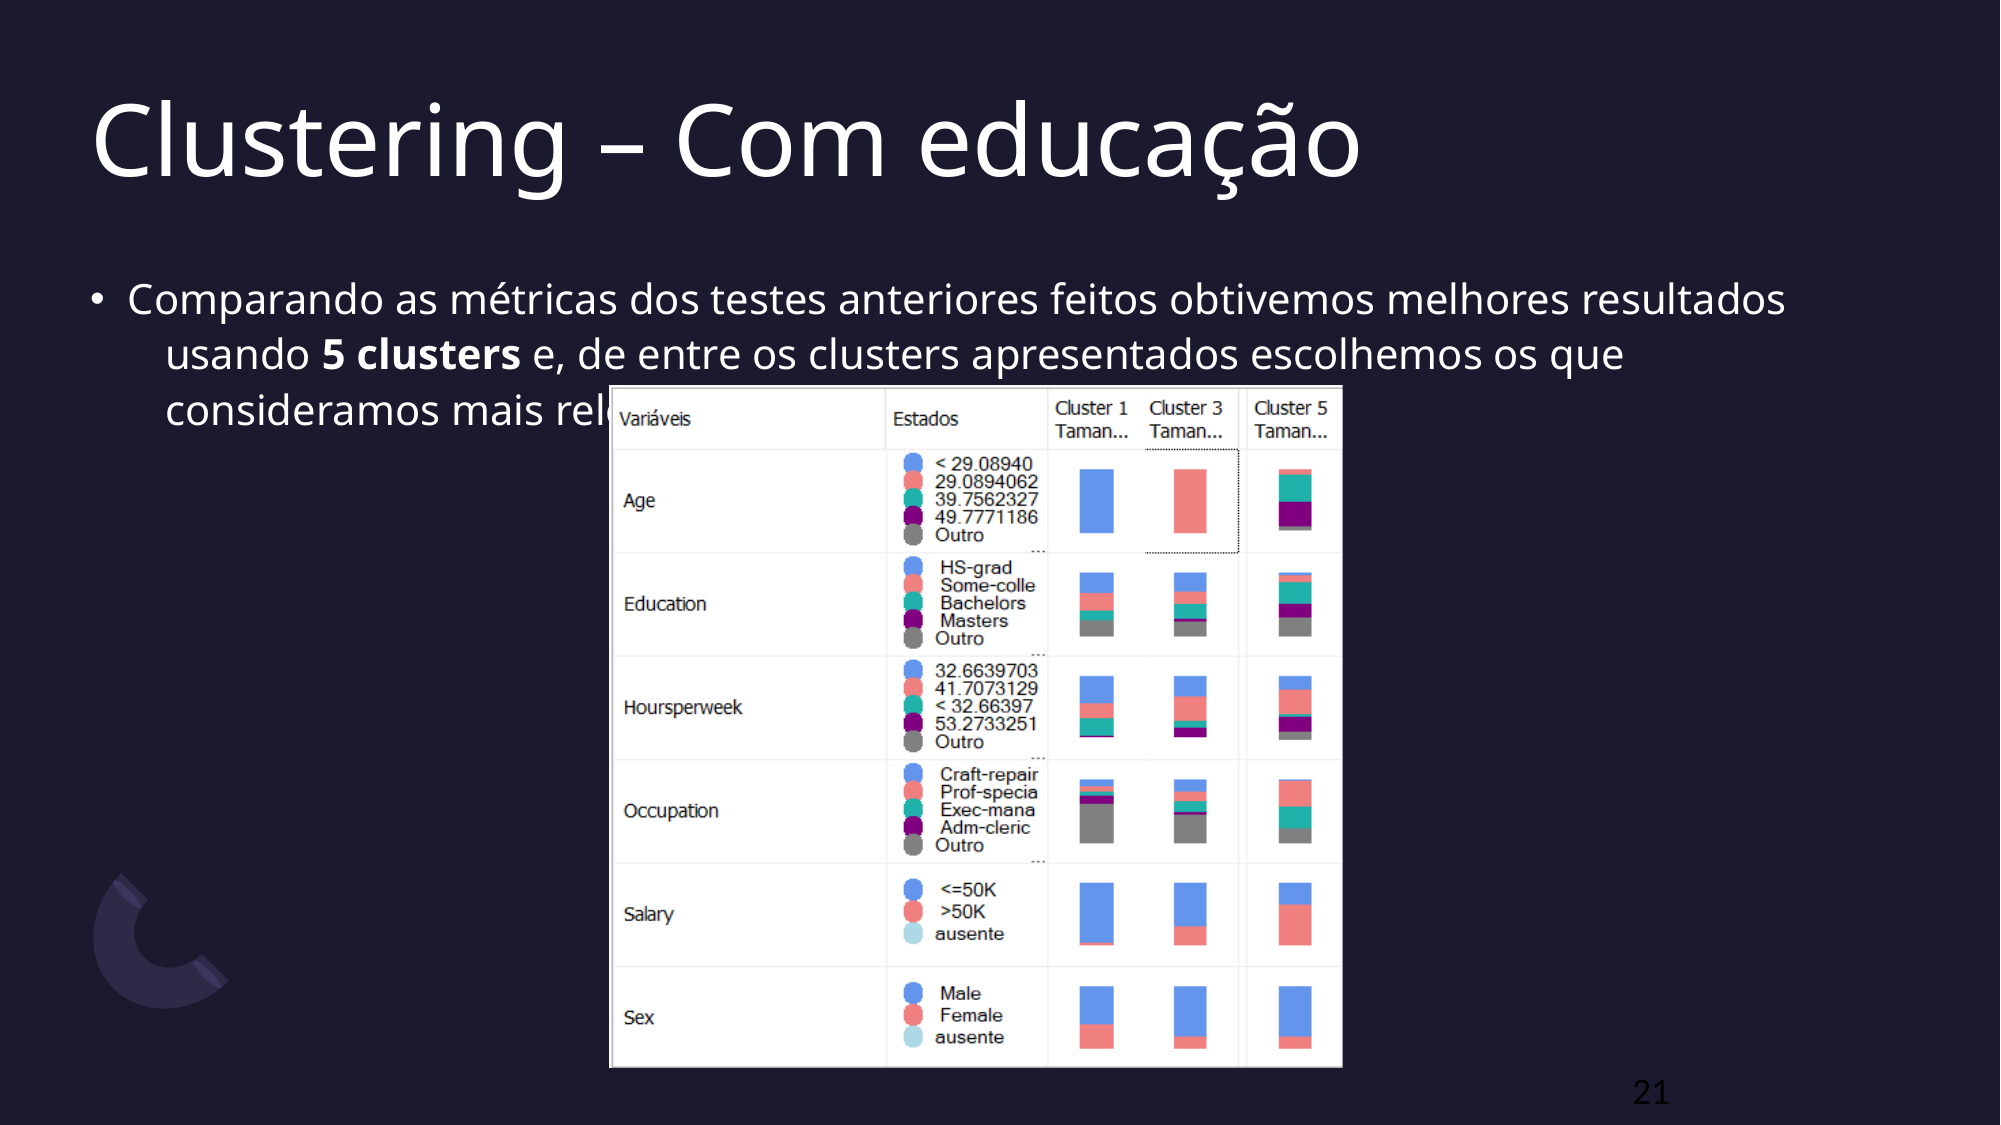

# Clustering – Com educação
Comparando as métricas dos testes anteriores feitos obtivemos melhores resultados usando 5 clusters e, de entre os clusters apresentados escolhemos os que consideramos mais relevantes: